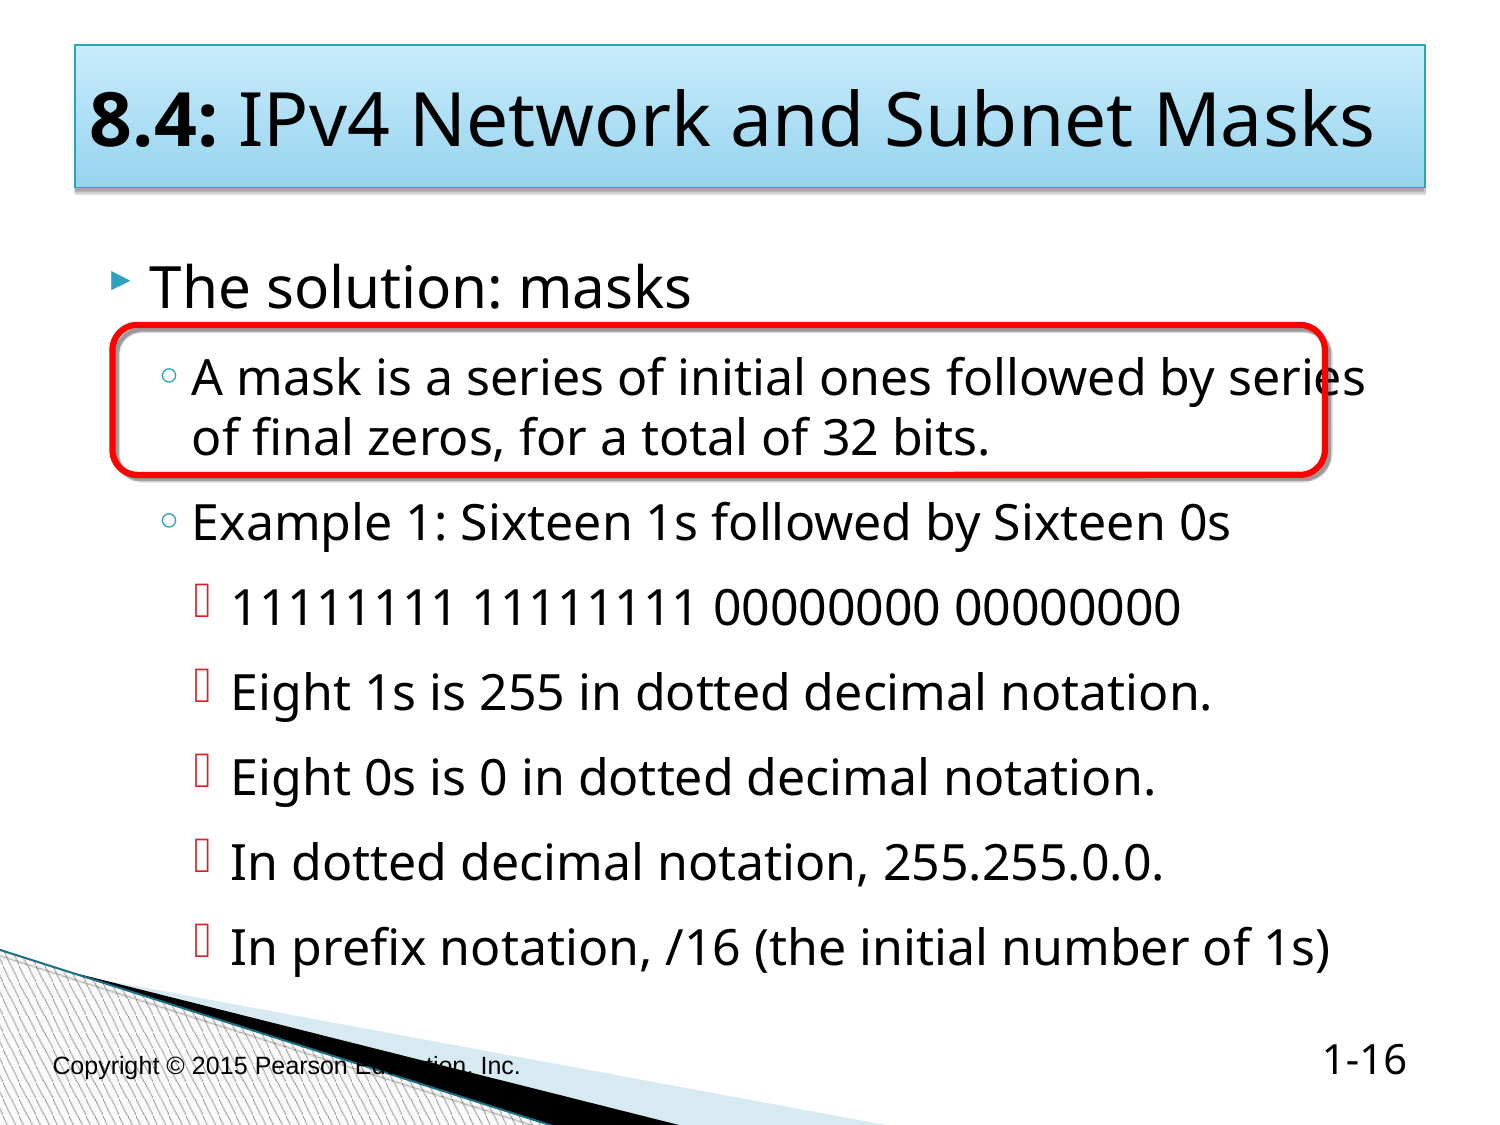

8.4: IPv4 Network and Subnet Masks
# The solution: masks
A mask is a series of initial ones followed by series of final zeros, for a total of 32 bits.
Example 1: Sixteen 1s followed by Sixteen 0s
11111111 11111111 00000000 00000000
Eight 1s is 255 in dotted decimal notation.
Eight 0s is 0 in dotted decimal notation.
In dotted decimal notation, 255.255.0.0.
In prefix notation, /16 (the initial number of 1s)
Copyright © 2015 Pearson Education, Inc.